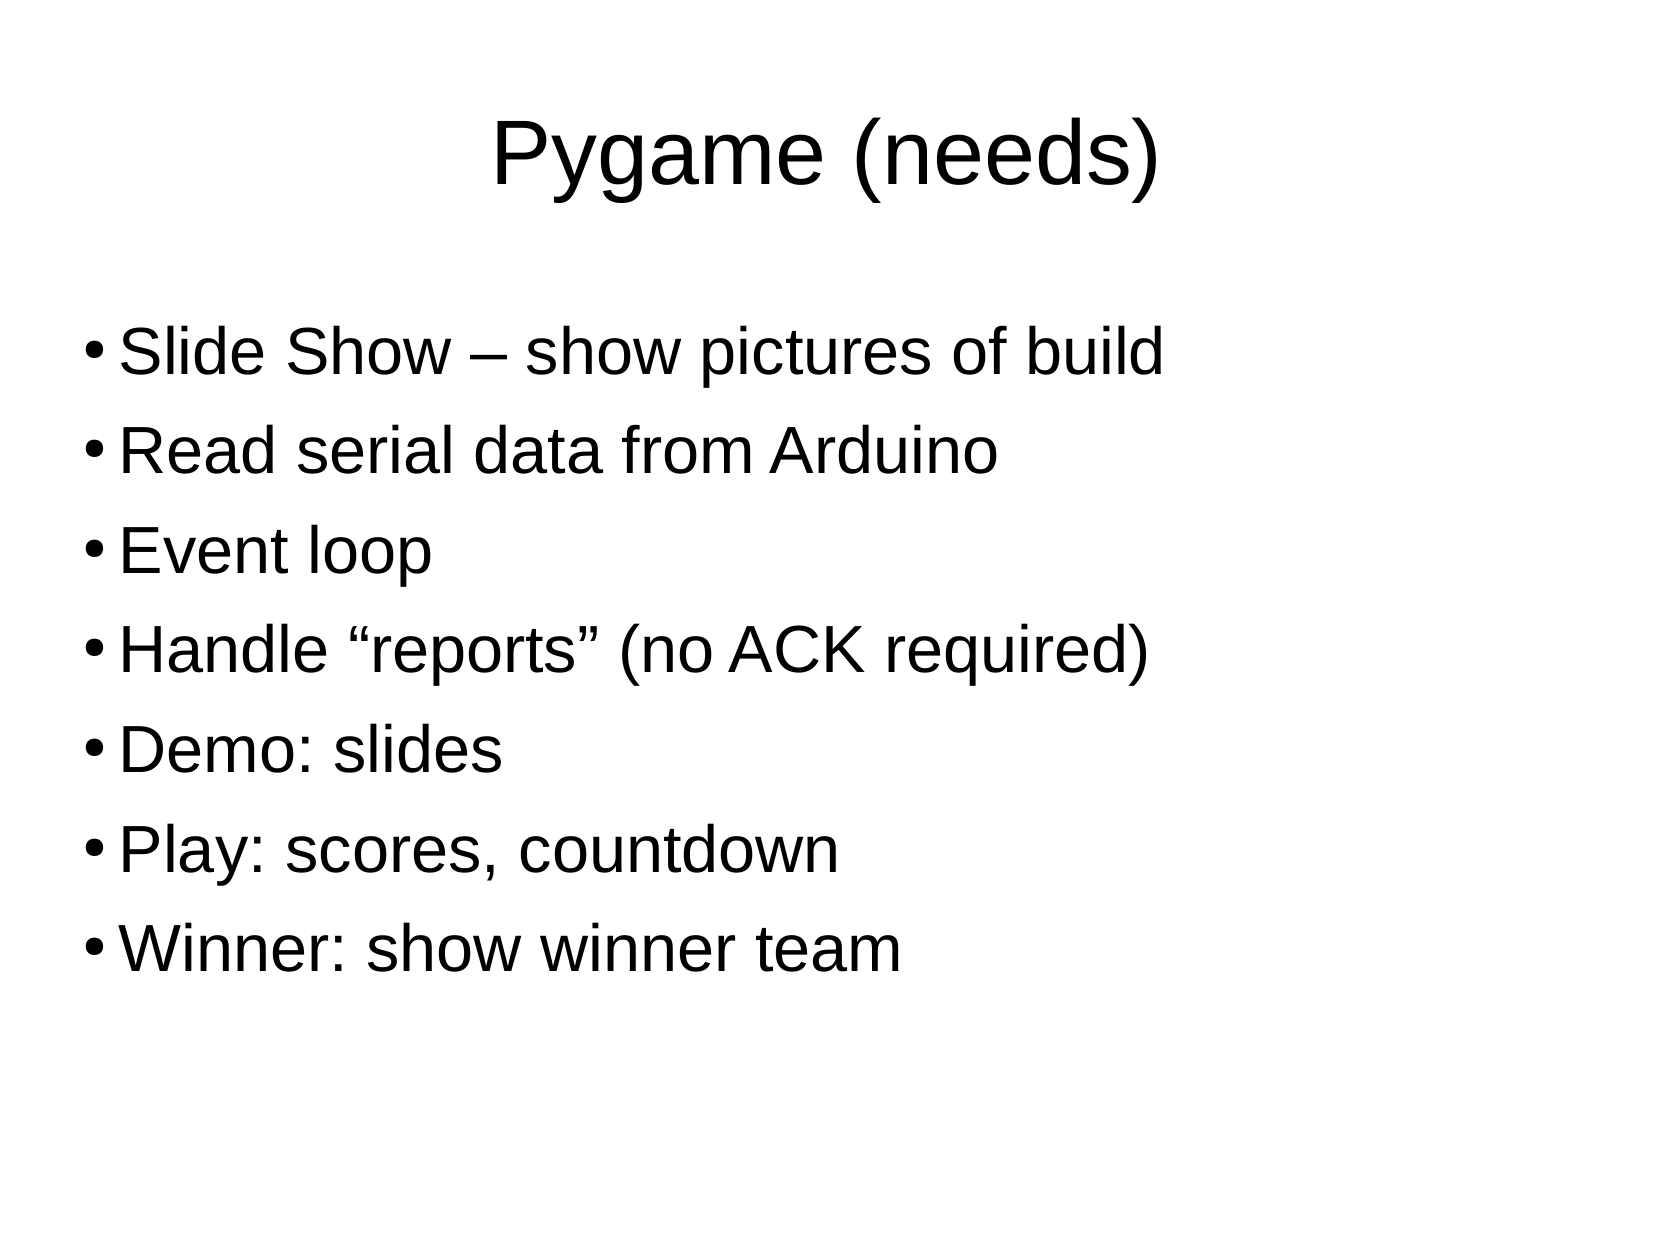

# Pygame (needs)
Slide Show – show pictures of build
Read serial data from Arduino
Event loop
Handle “reports” (no ACK required)
Demo: slides
Play: scores, countdown
Winner: show winner team